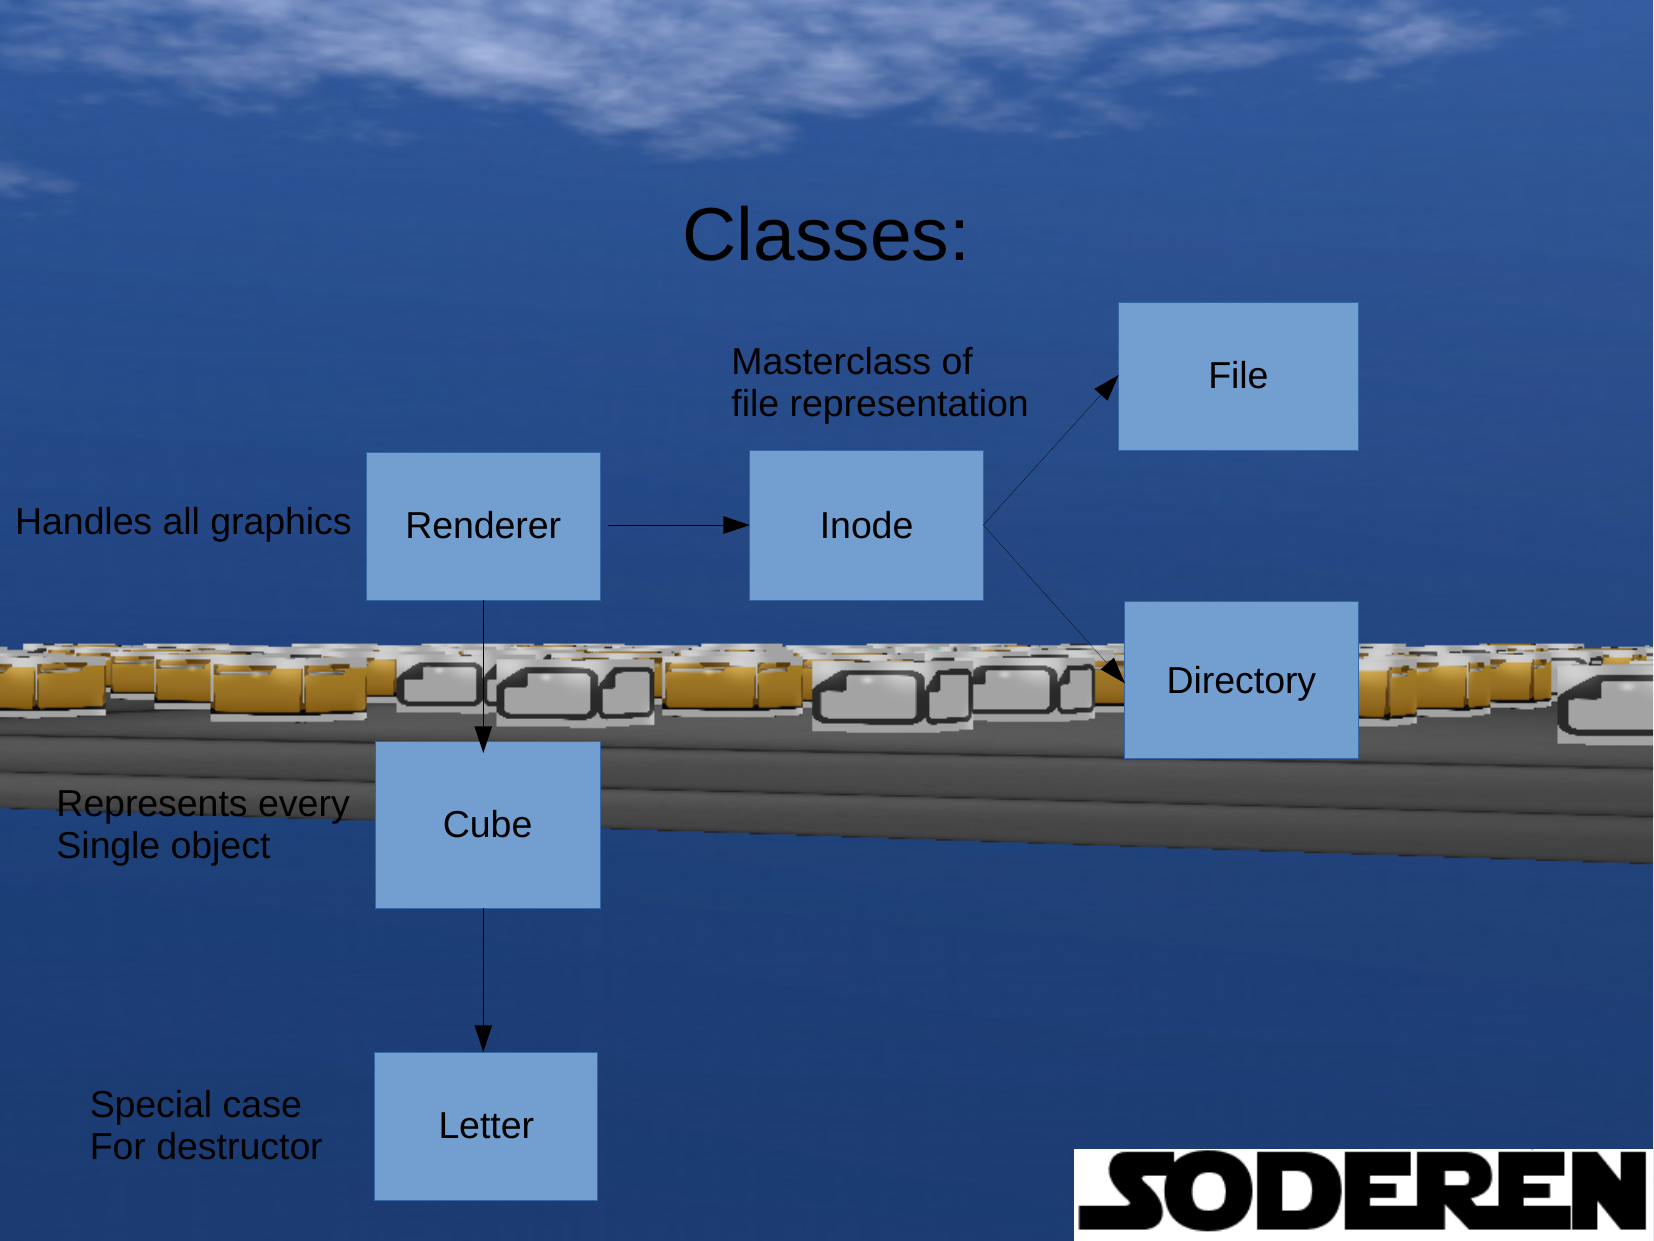

Classes:
File
Masterclass of
file representation
Inode
Renderer
Handles all graphics
Directory
Cube
Represents every
Single object
Letter
Special case
For destructor